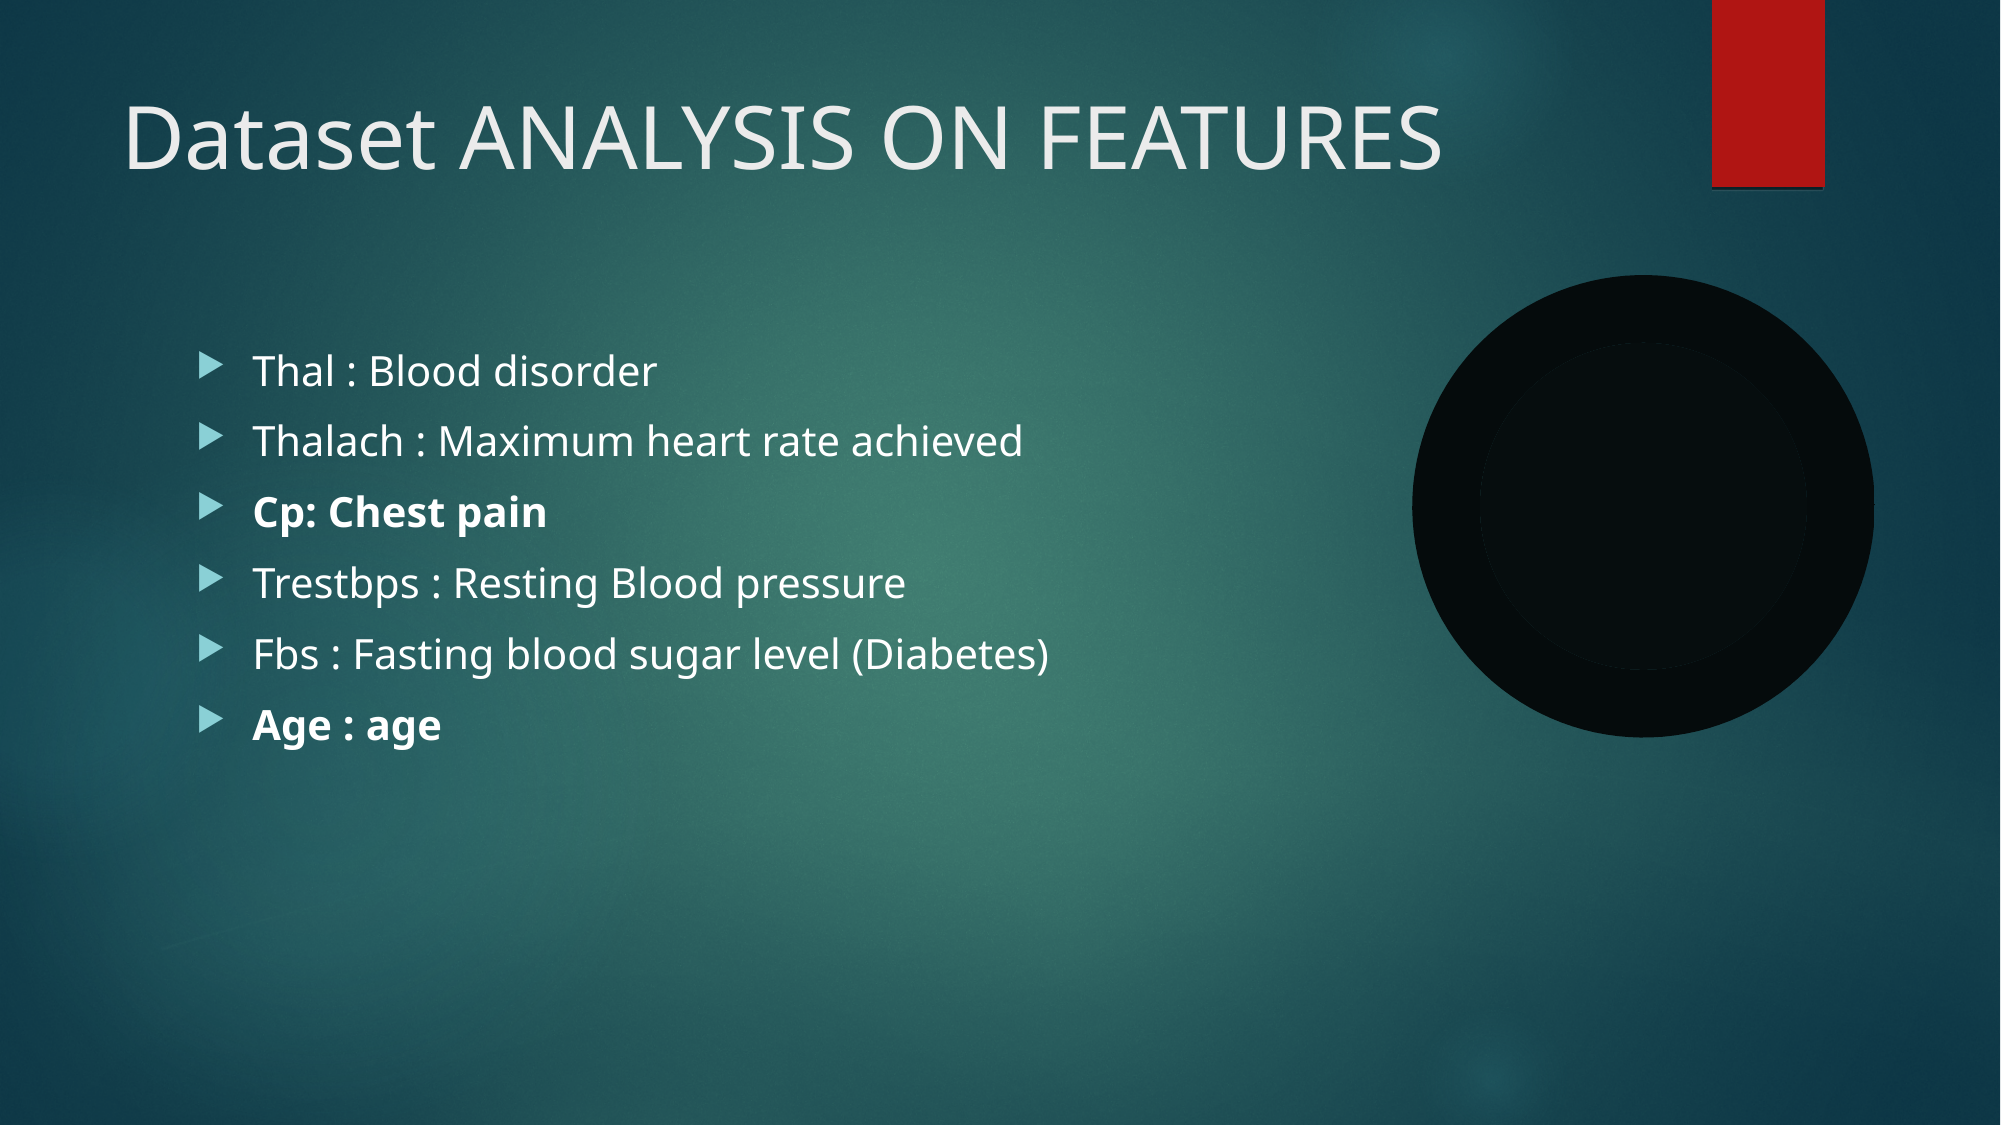

# Dataset ANALYSIS ON FEATURES
Thal : Blood disorder
Thalach : Maximum heart rate achieved
Cp: Chest pain
Trestbps : Resting Blood pressure
Fbs : Fasting blood sugar level (Diabetes)
Age : age